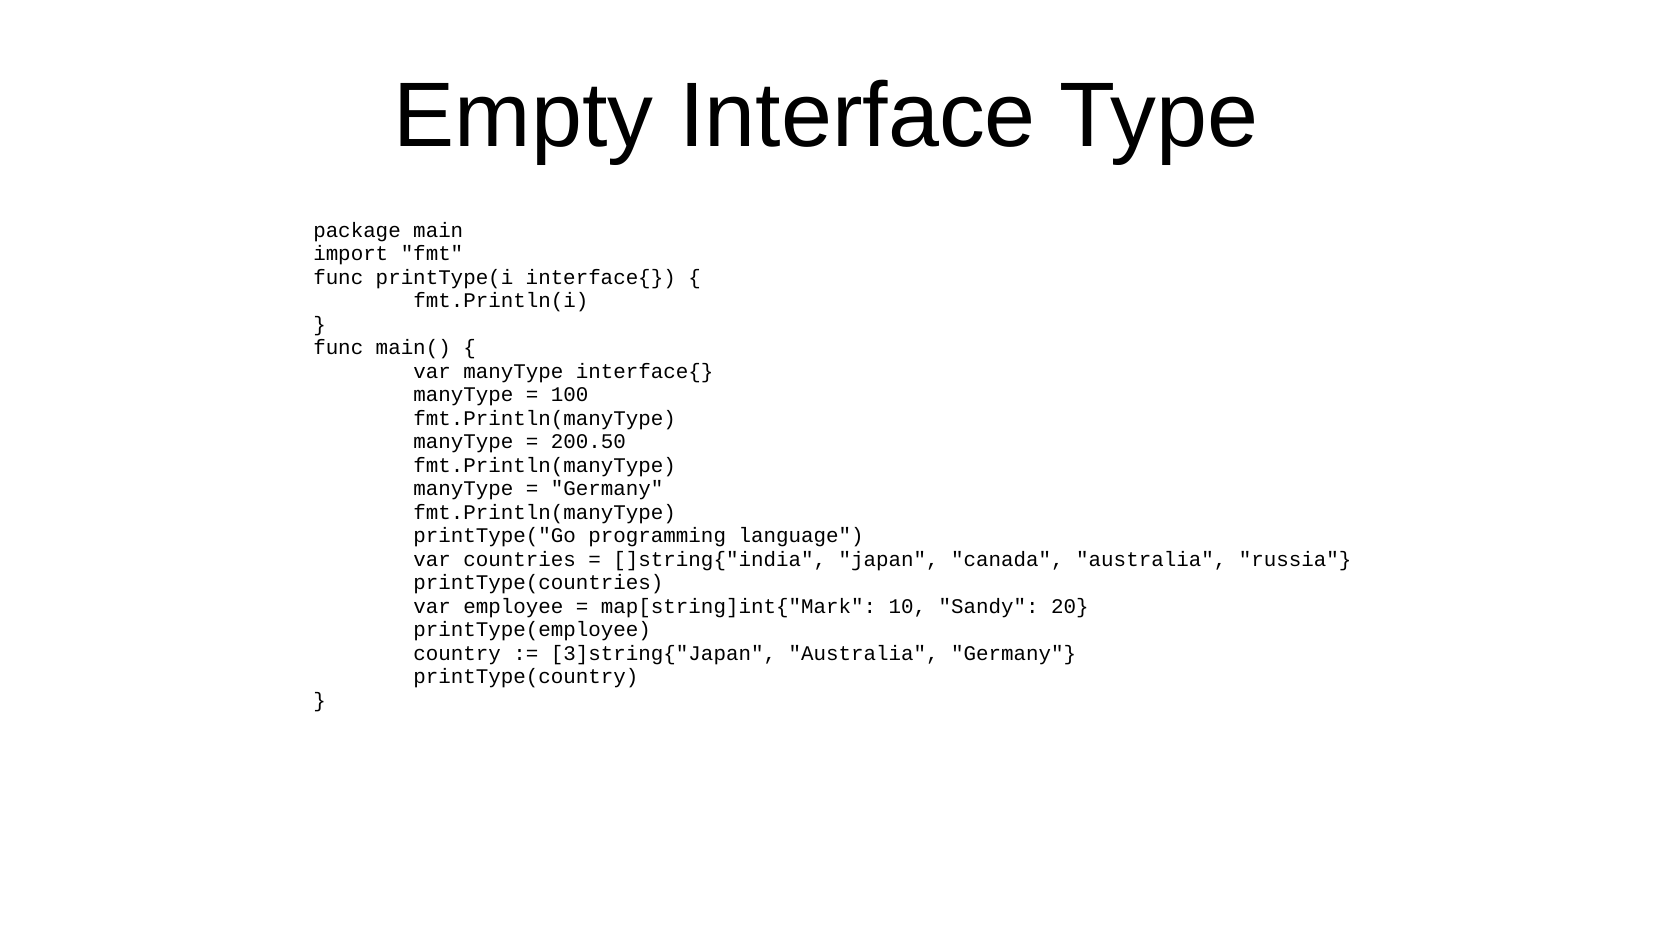

# Empty Interface Type
package main
import "fmt"
func printType(i interface{}) {
 fmt.Println(i)
}
func main() {
 var manyType interface{}
 manyType = 100
 fmt.Println(manyType)
 manyType = 200.50
 fmt.Println(manyType)
 manyType = "Germany"
 fmt.Println(manyType)
 printType("Go programming language")
 var countries = []string{"india", "japan", "canada", "australia", "russia"}
 printType(countries)
 var employee = map[string]int{"Mark": 10, "Sandy": 20}
 printType(employee)
 country := [3]string{"Japan", "Australia", "Germany"}
 printType(country)
}